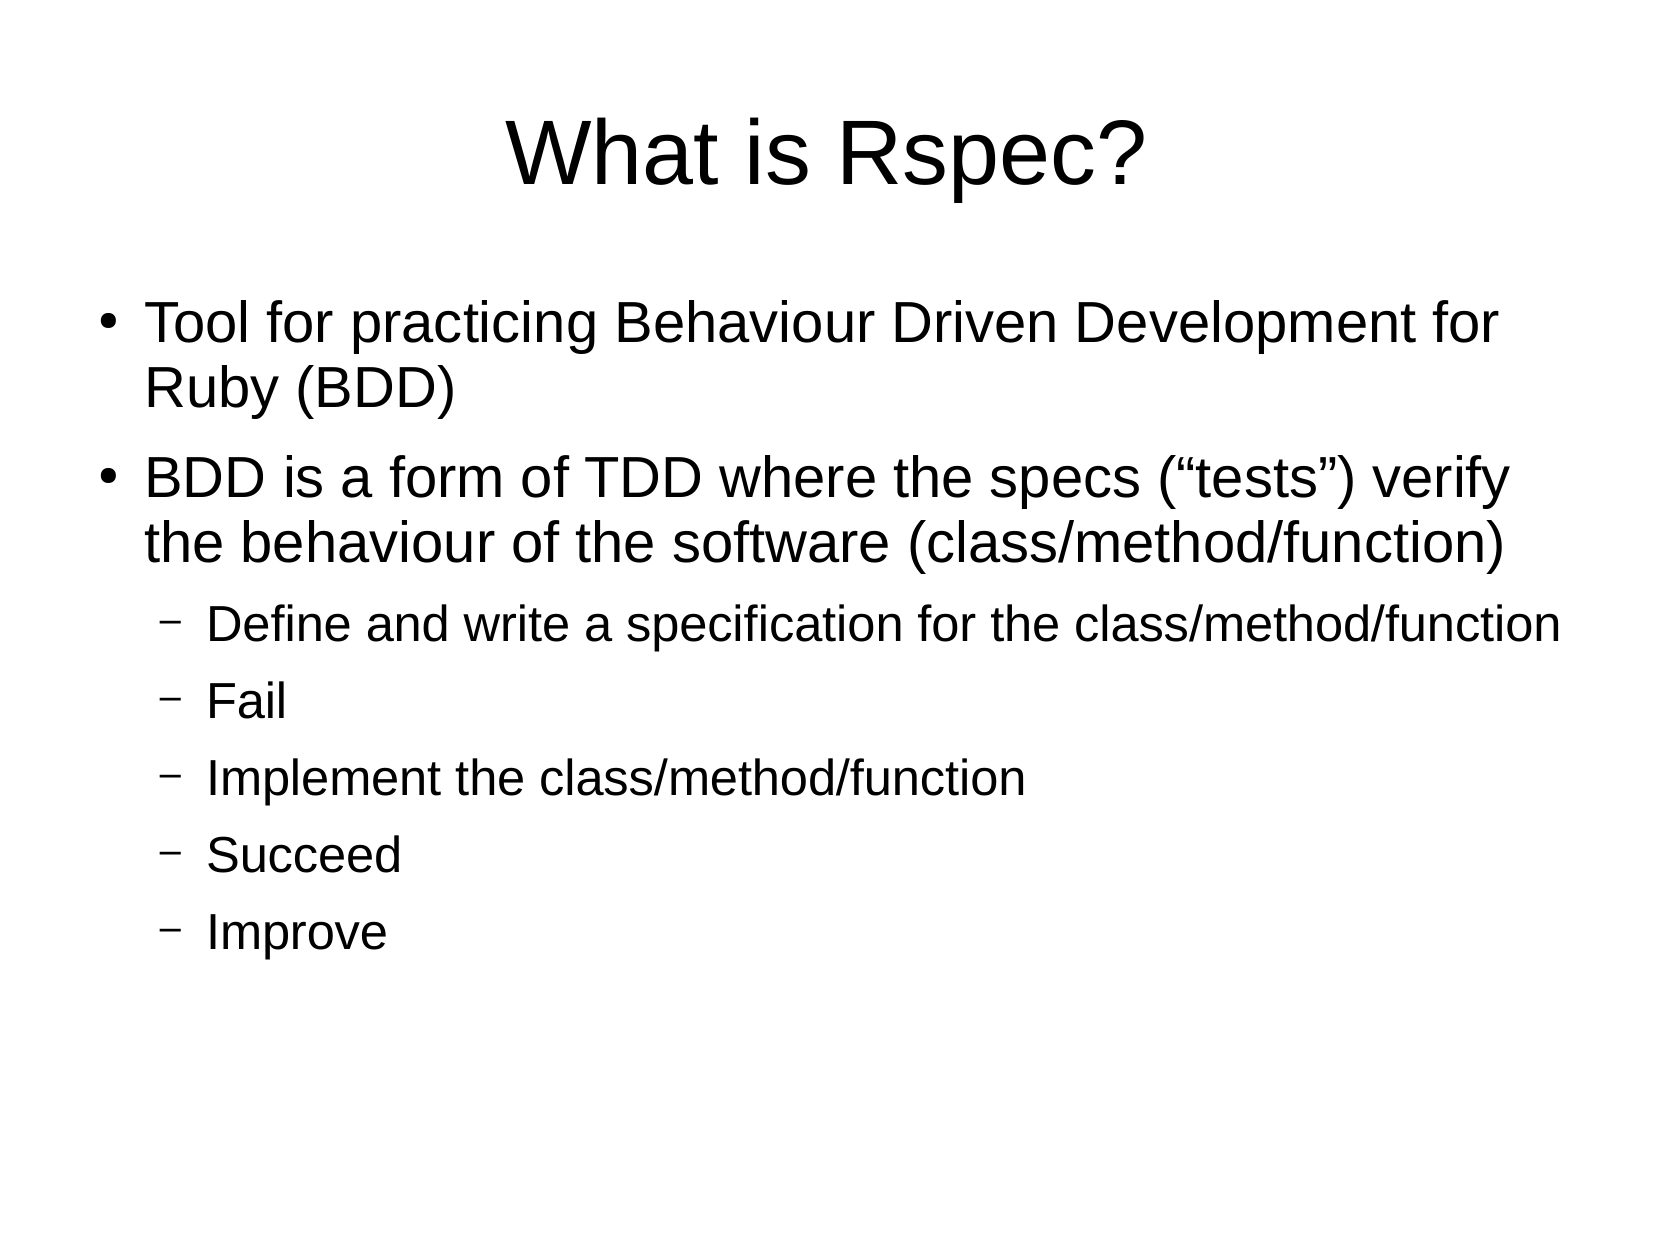

# What is Rspec?
Tool for practicing Behaviour Driven Development for Ruby (BDD)
BDD is a form of TDD where the specs (“tests”) verify the behaviour of the software (class/method/function)
Define and write a specification for the class/method/function
Fail
Implement the class/method/function
Succeed
Improve